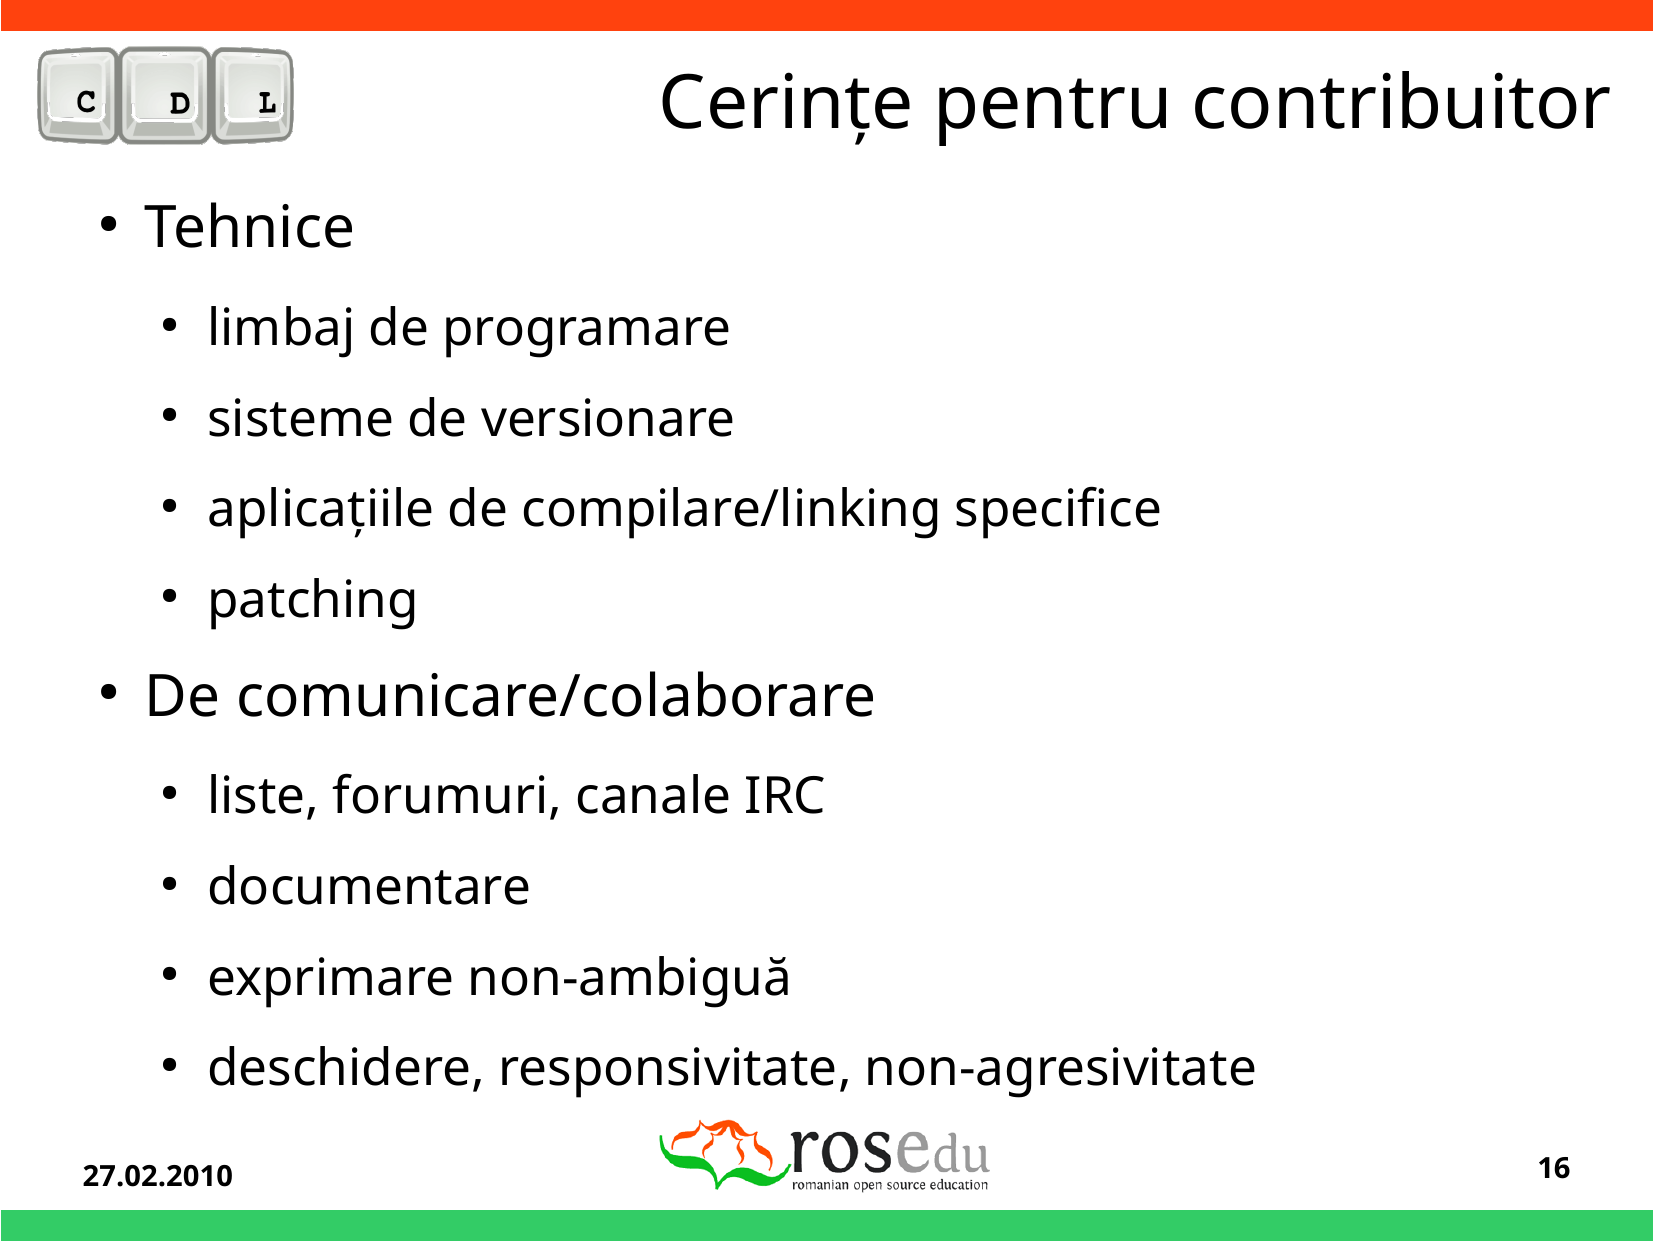

# Cerințe pentru contribuitor
Tehnice
limbaj de programare
sisteme de versionare
aplicațiile de compilare/linking specifice
patching
De comunicare/colaborare
liste, forumuri, canale IRC
documentare
exprimare non-ambiguă
deschidere, responsivitate, non-agresivitate
16
27.02.2010